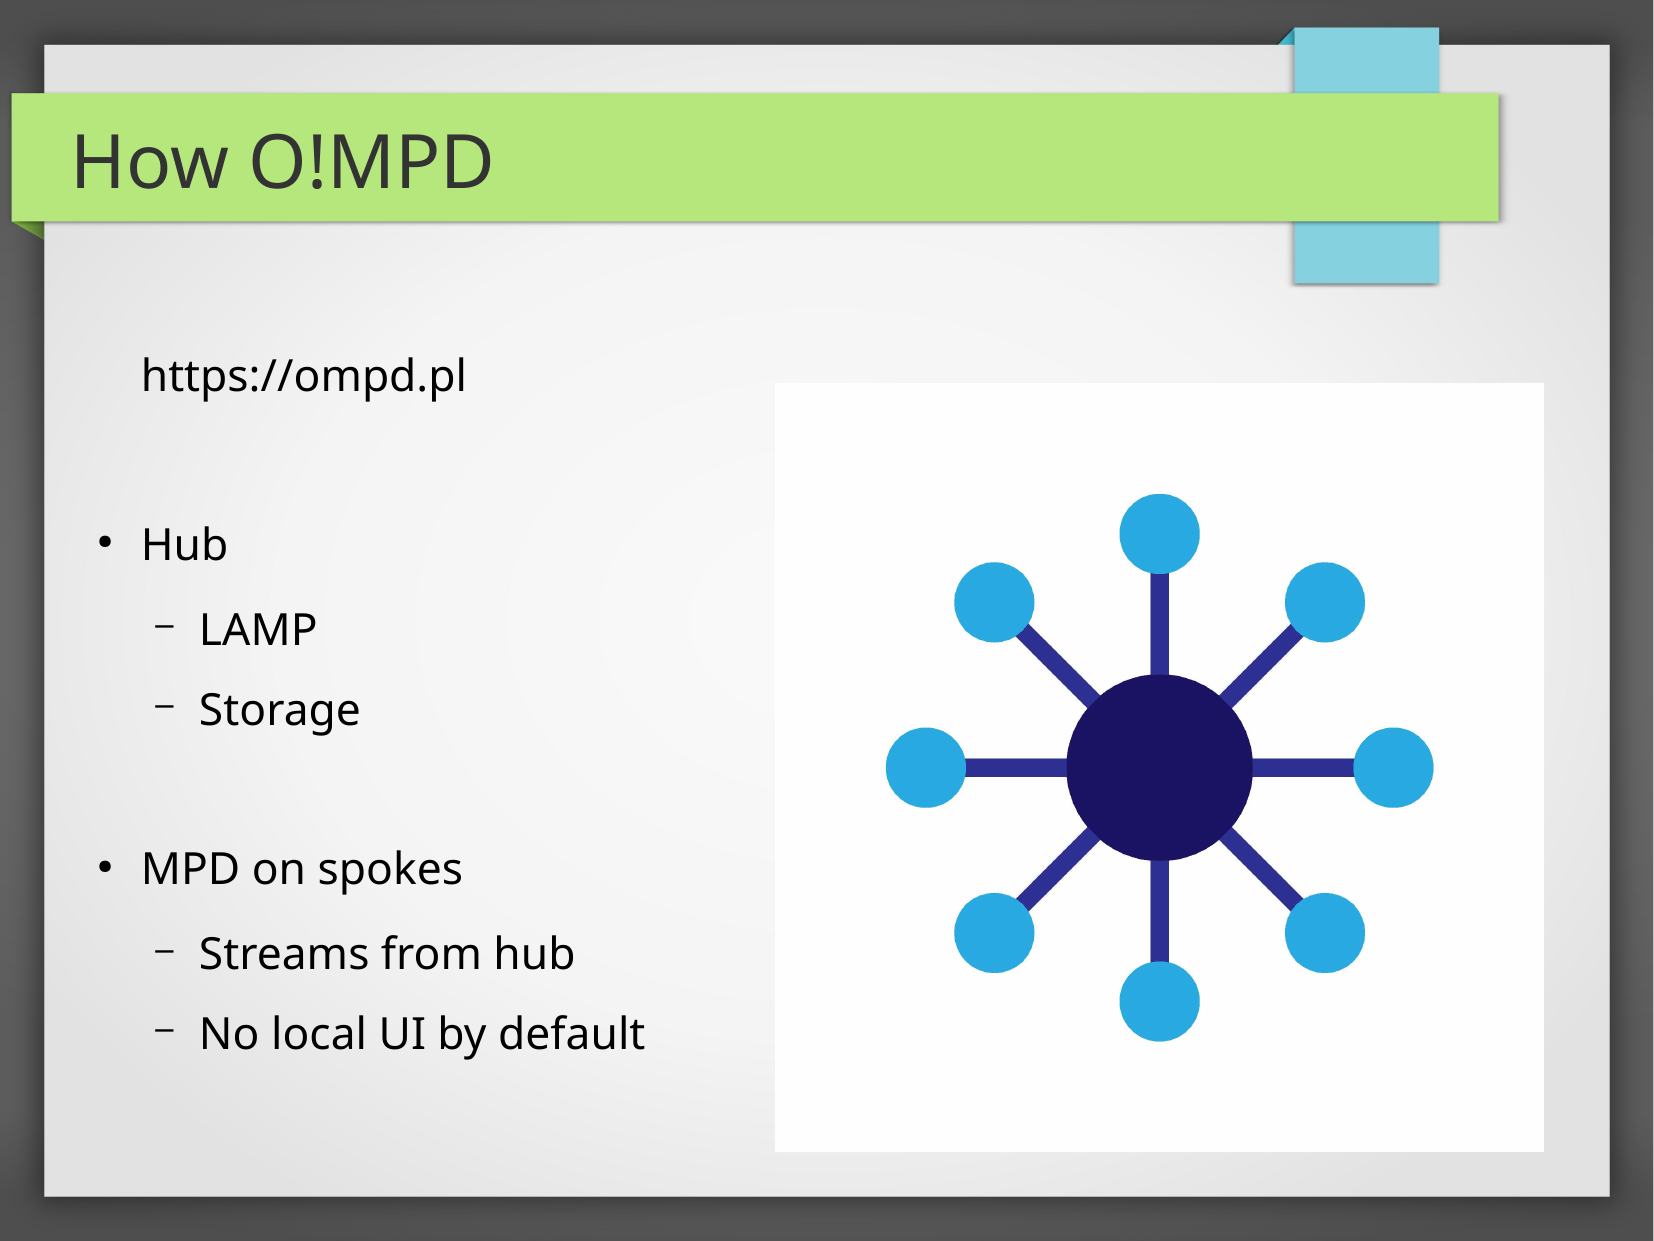

# How O!MPD
https://ompd.pl
Hub
LAMP
Storage
MPD on spokes
Streams from hub
No local UI by default